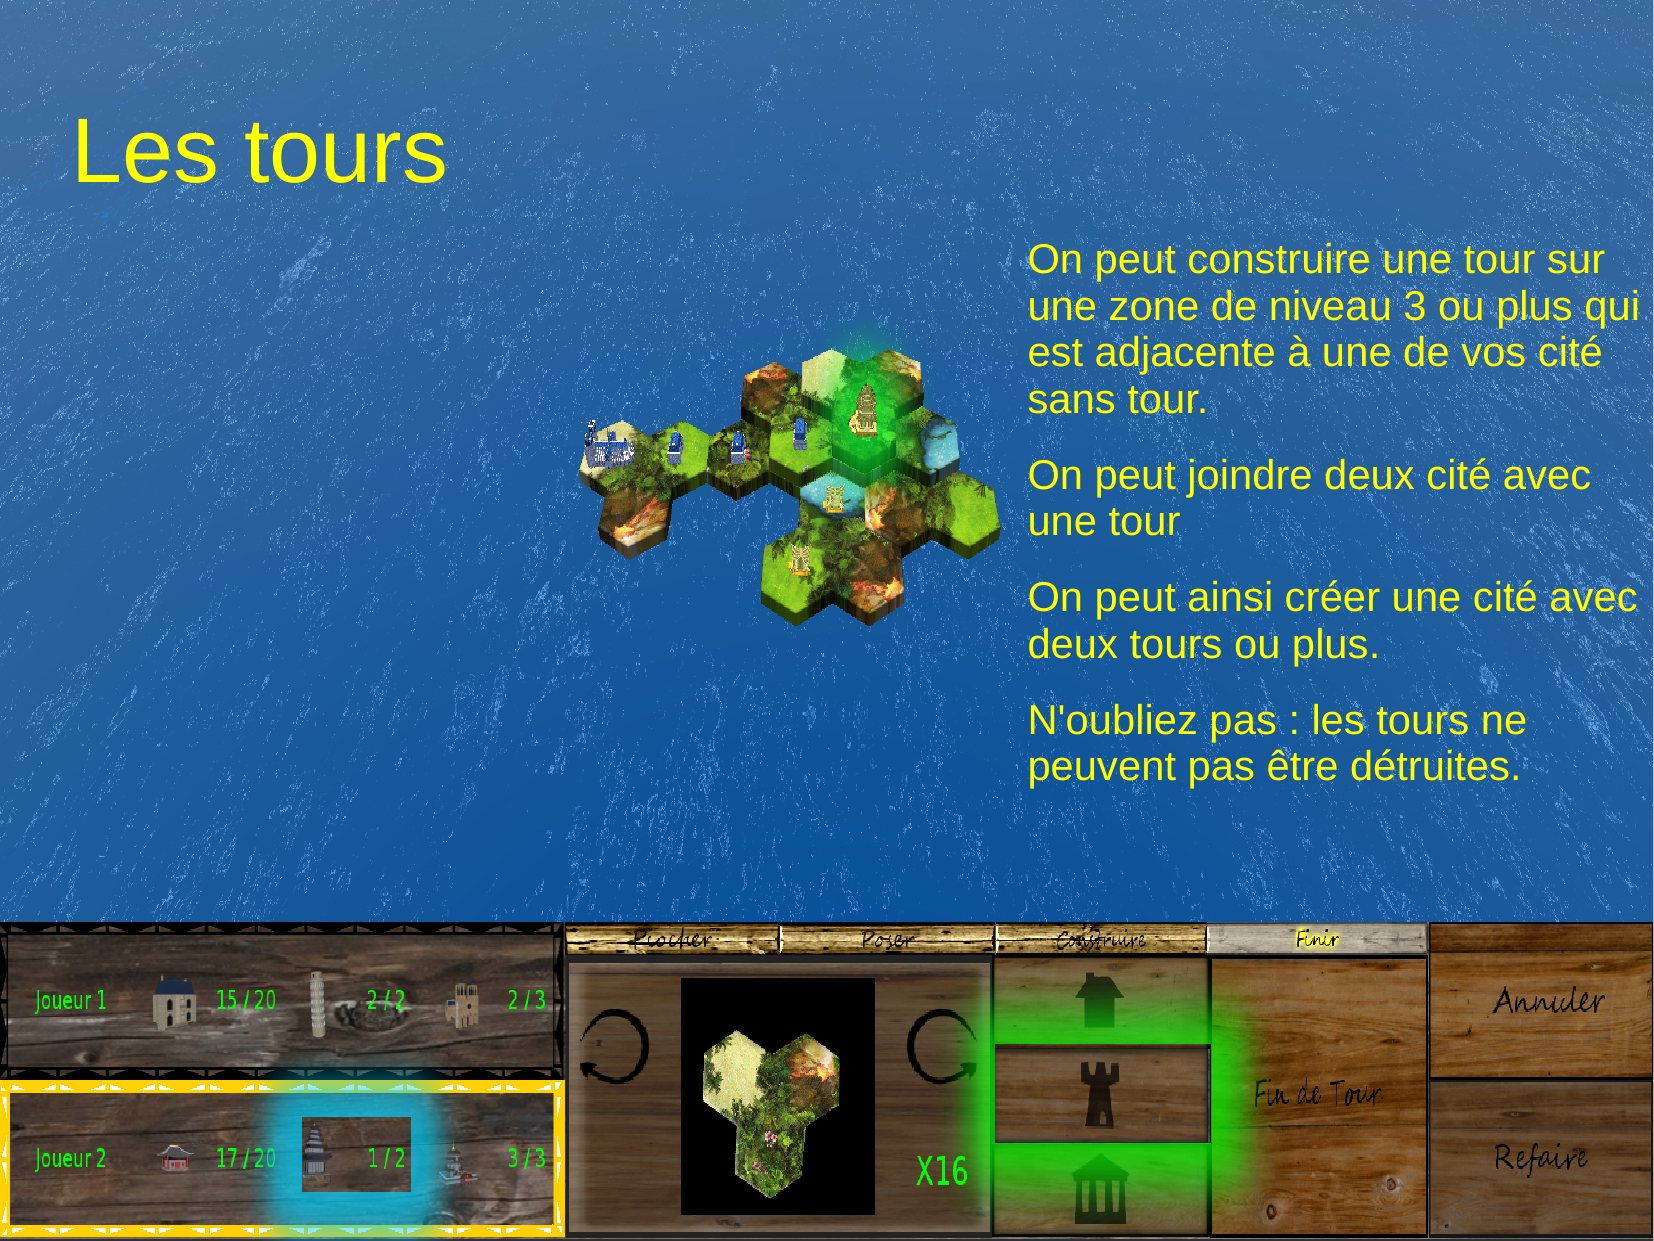

# Les tours
On peut construire une tour sur une zone de niveau 3 ou plus qui est adjacente à une de vos cité sans tour.
On peut joindre deux cité avec une tour
On peut ainsi créer une cité avec deux tours ou plus.
N'oubliez pas : les tours ne peuvent pas être détruites.